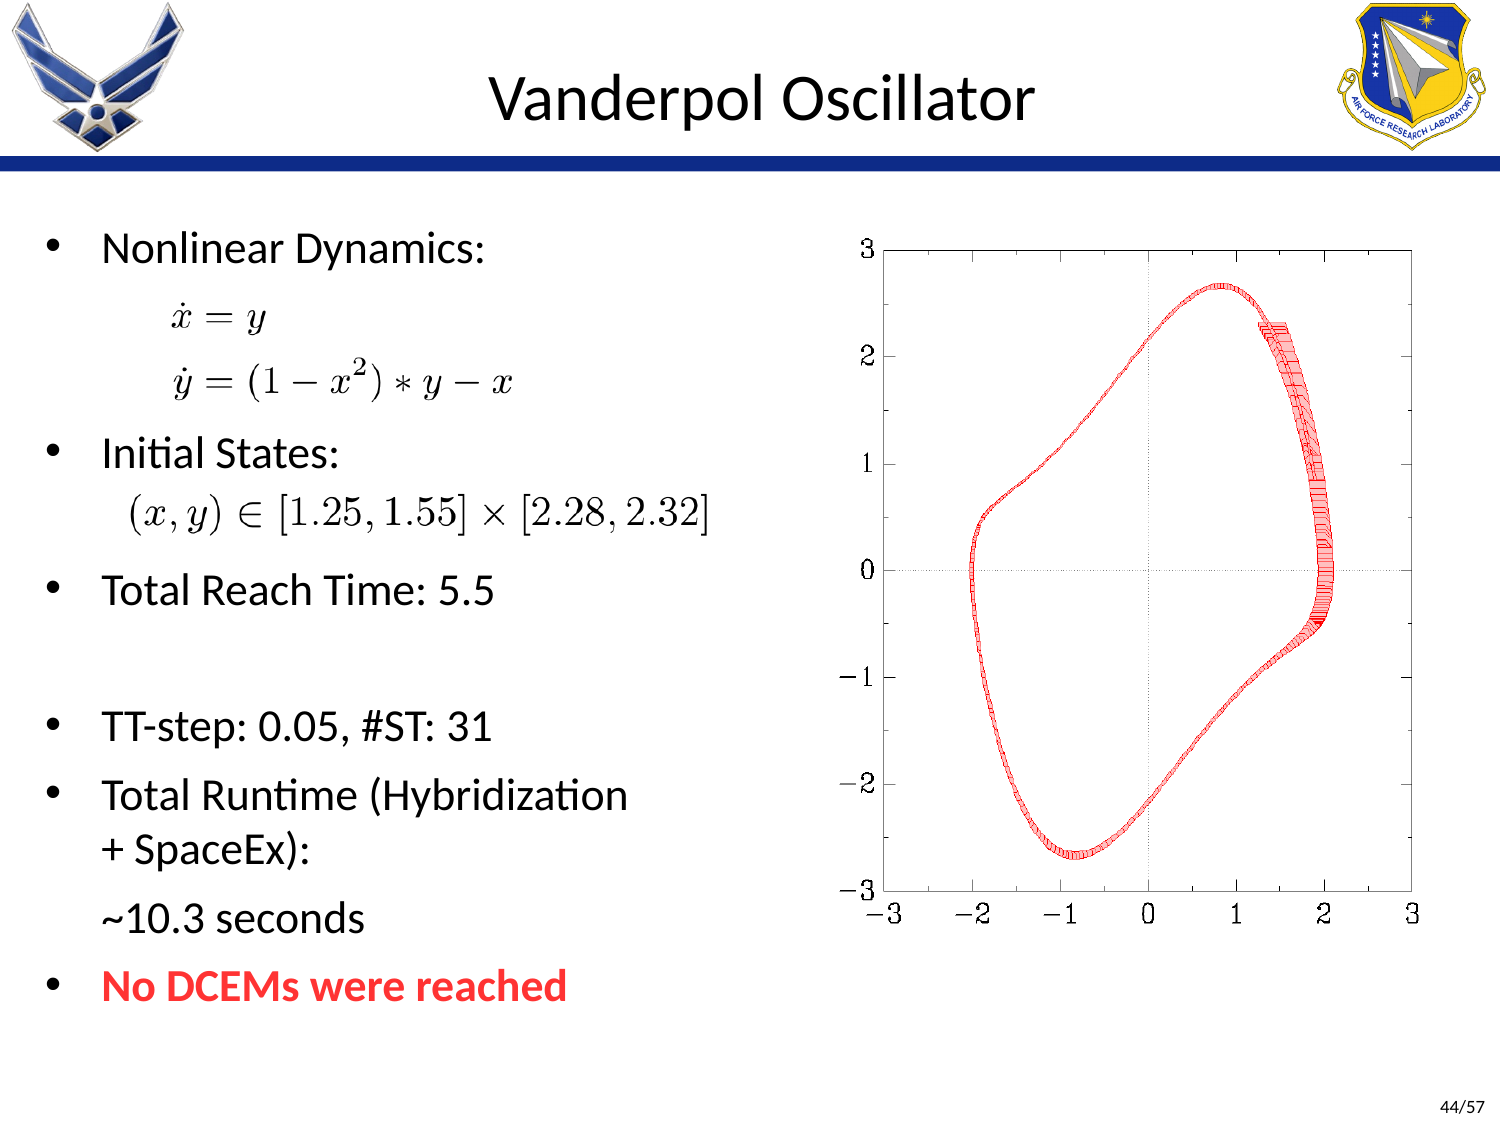

# Vanderpol Oscillator
Nonlinear Dynamics:
Initial States:
Total Reach Time: 5.5
TT-step: 0.05, #ST: 31
Total Runtime (Hybridization
+ SpaceEx):
~10.3 seconds
No DCEMs were reached